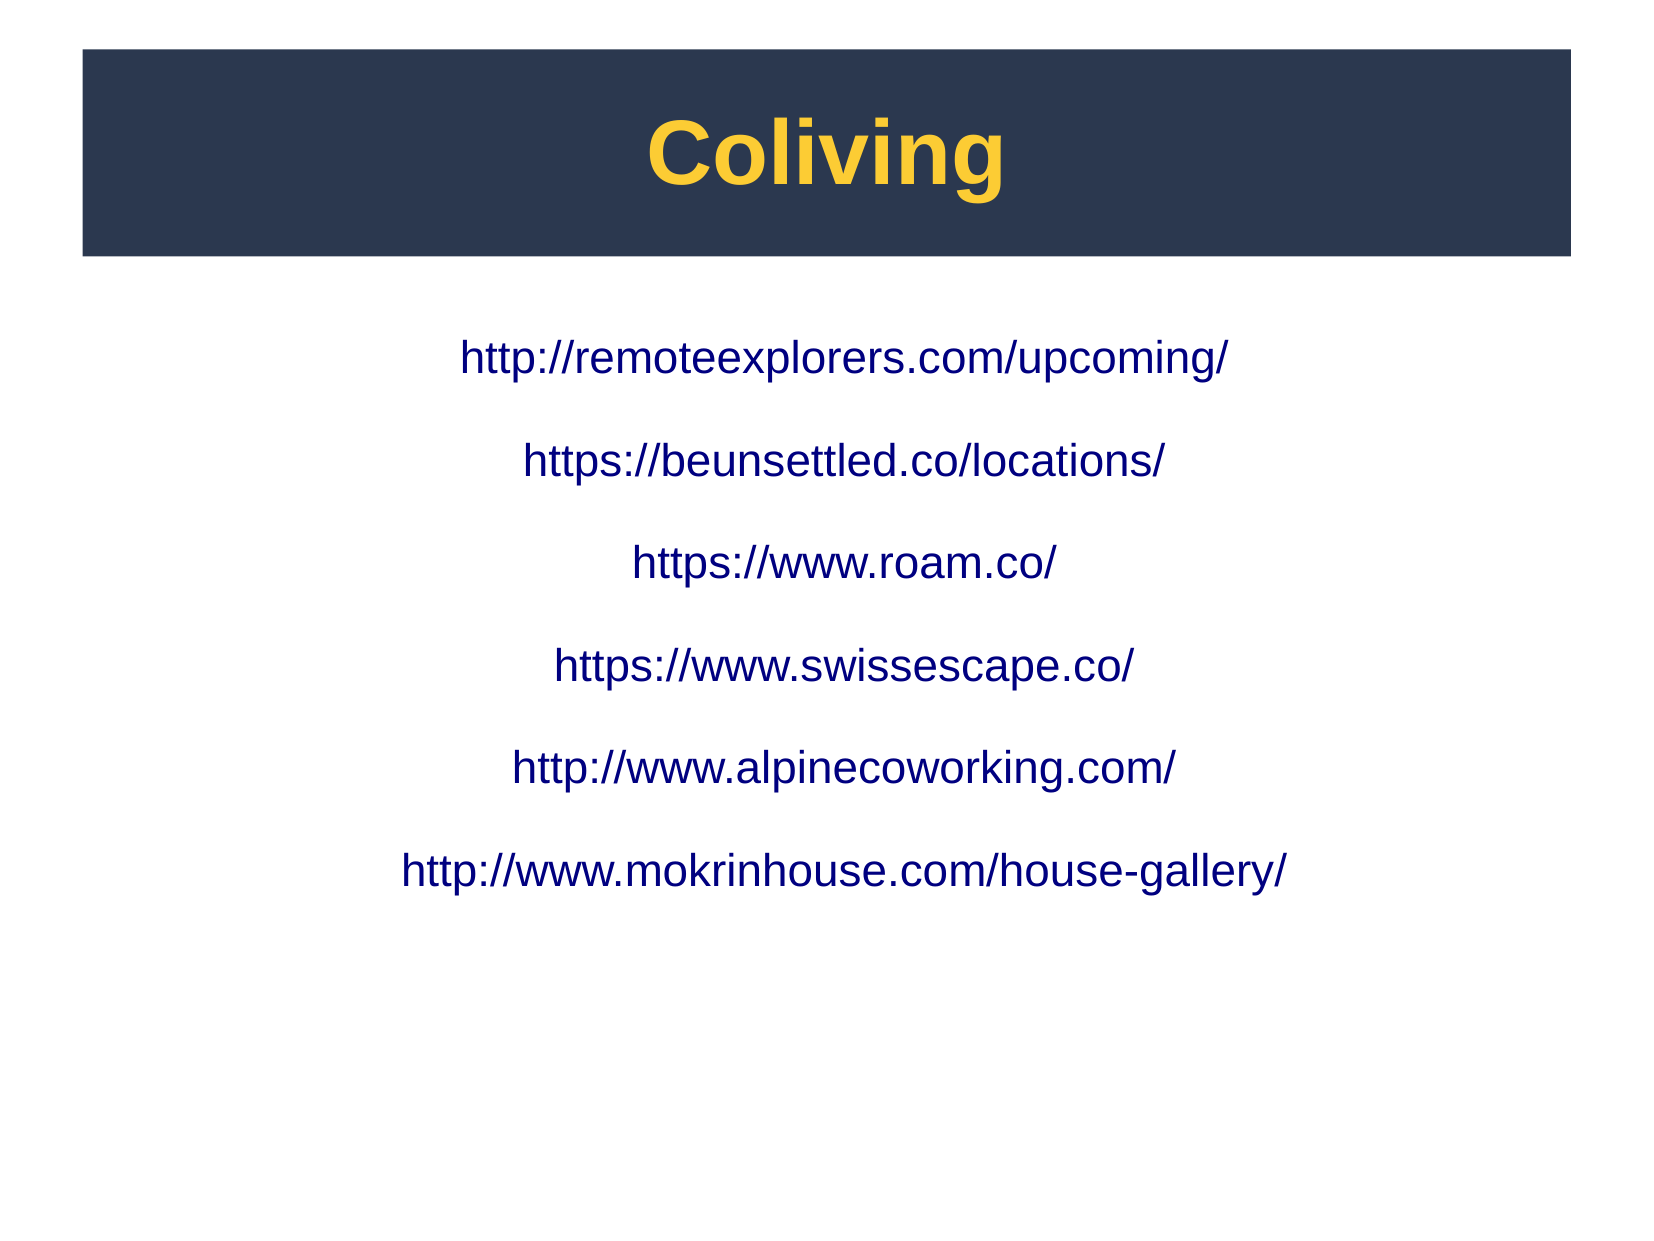

#
Coliving
http://remoteexplorers.com/upcoming/
https://beunsettled.co/locations/
https://www.roam.co/
https://www.swissescape.co/
http://www.alpinecoworking.com/
http://www.mokrinhouse.com/house-gallery/